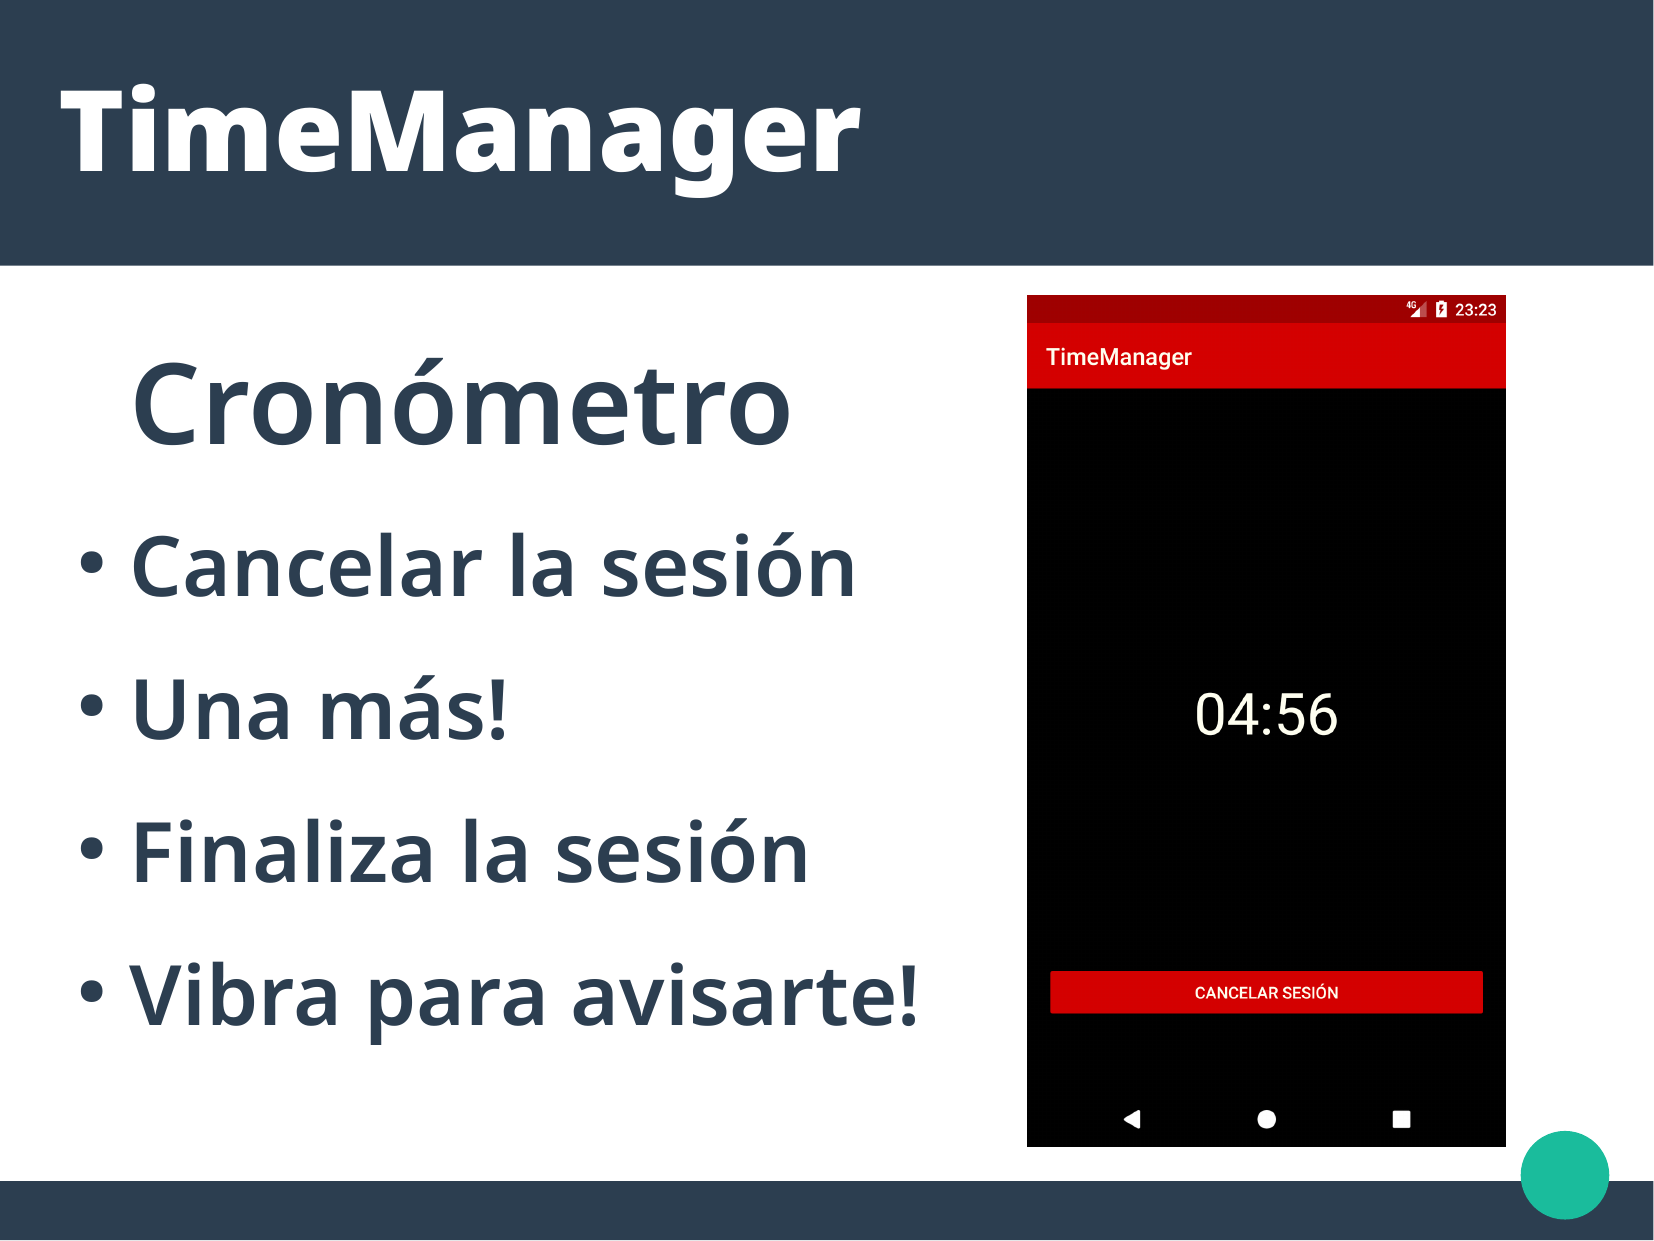

# TimeManager
Cronómetro
Cancelar la sesión
Una más!
Finaliza la sesión
Vibra para avisarte!